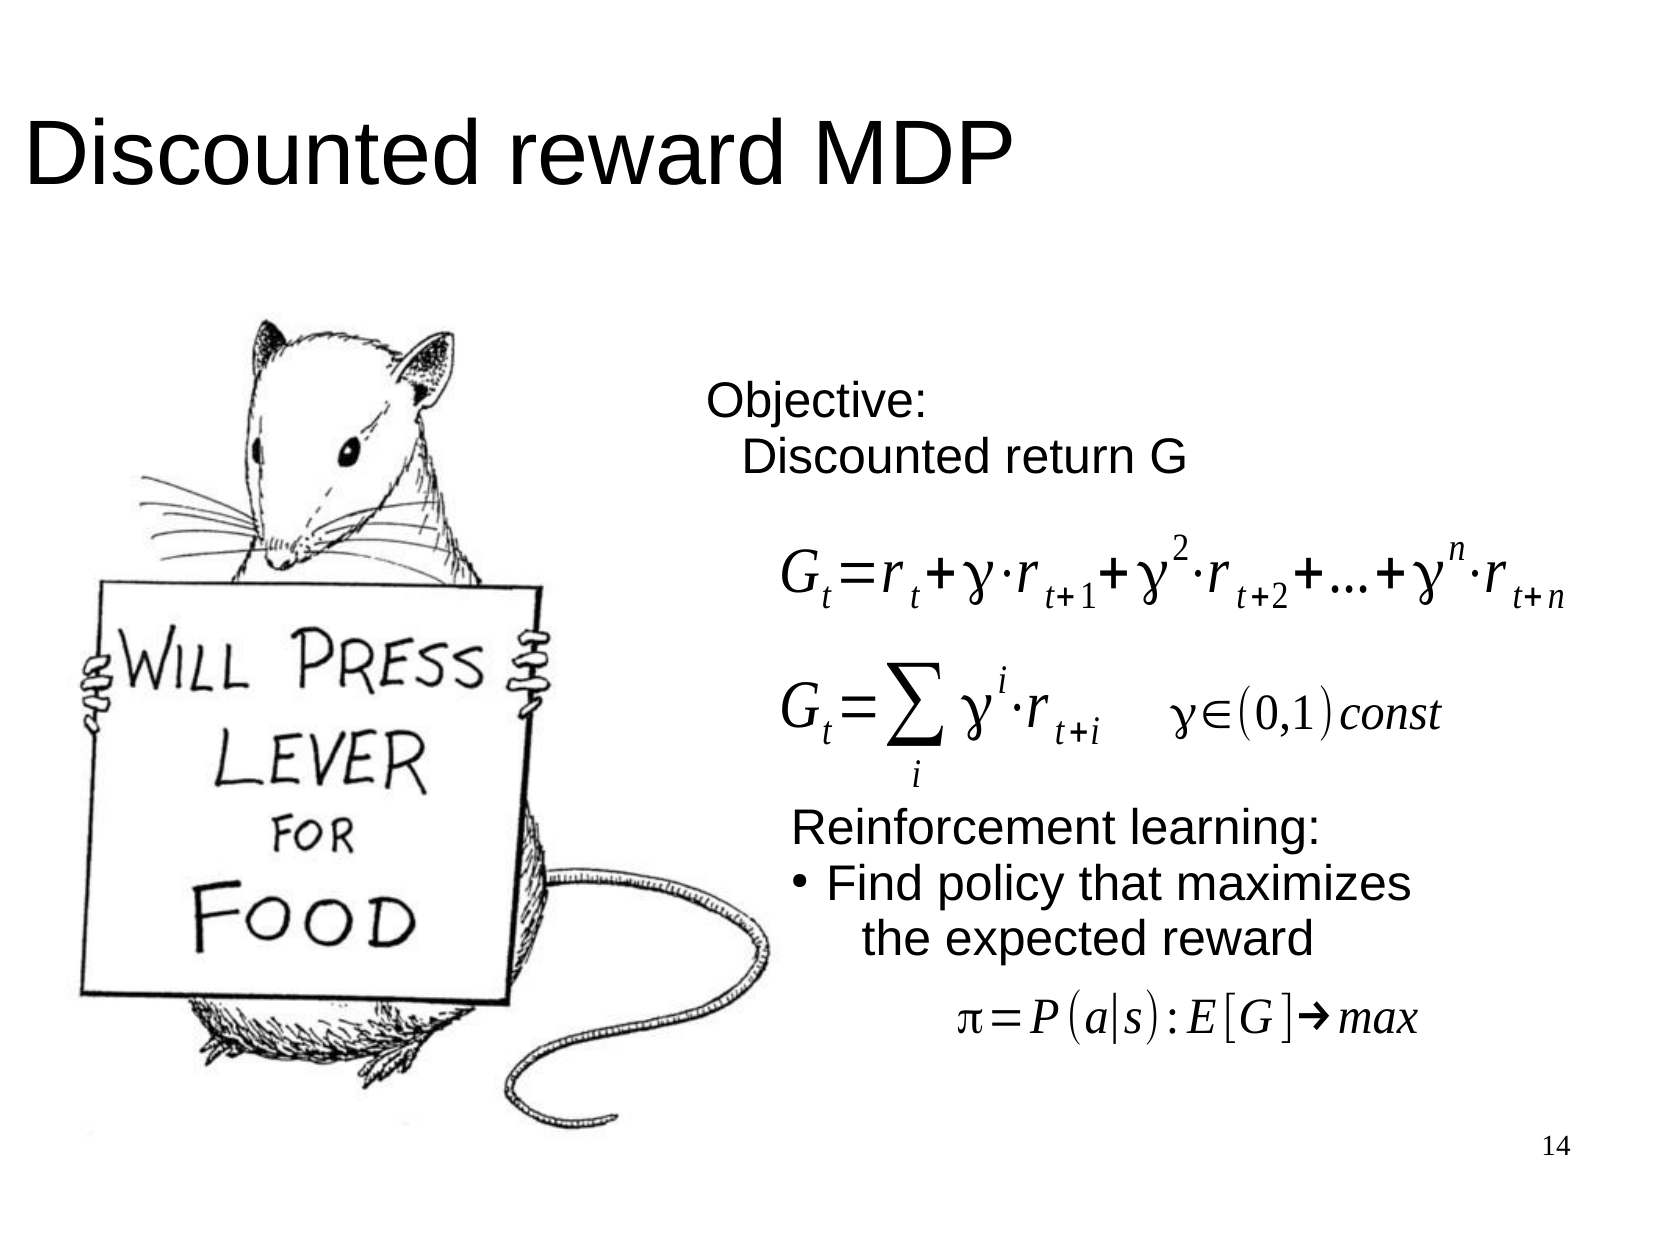

# Discounted reward MDP
Objective:
Discounted return G
Reinforcement learning:
Find policy that maximizes
the expected reward
14